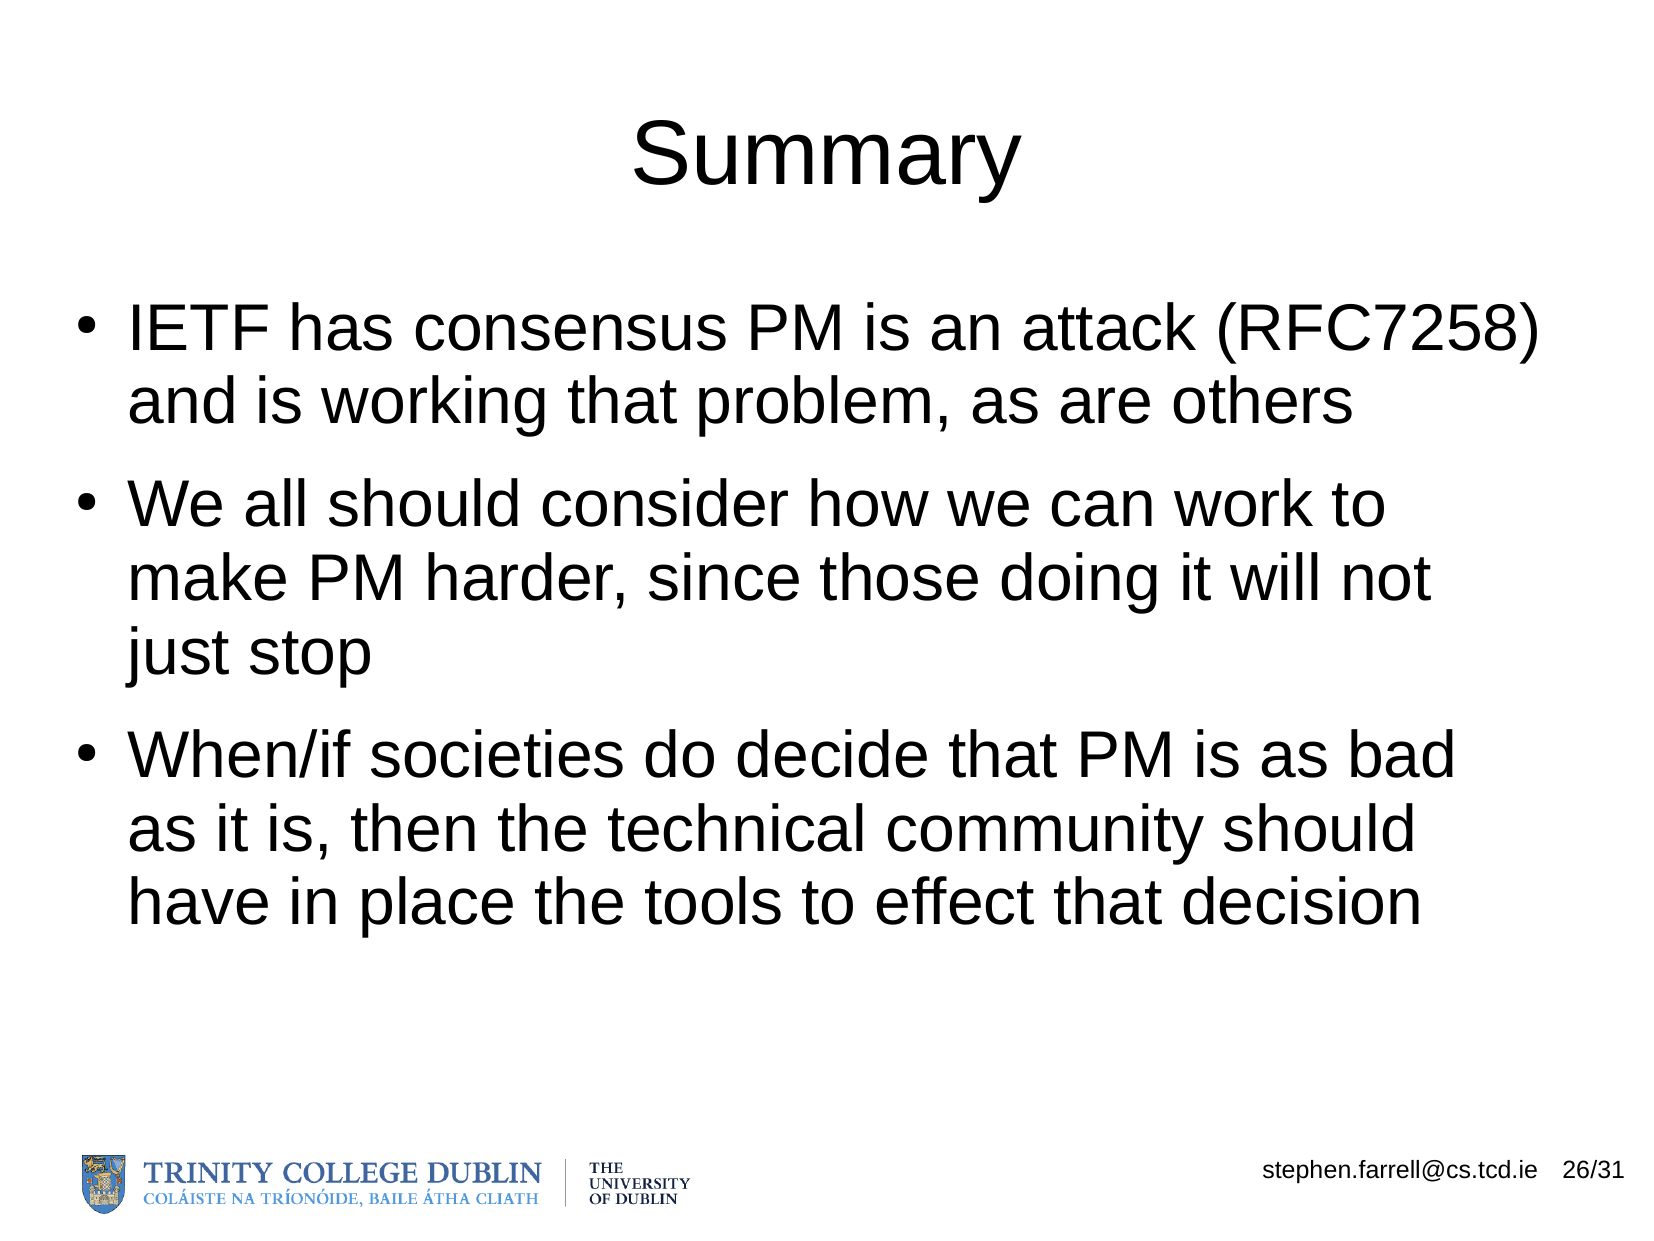

# Summary
IETF has consensus PM is an attack (RFC7258) and is working that problem, as are others
We all should consider how we can work to make PM harder, since those doing it will not just stop
When/if societies do decide that PM is as bad as it is, then the technical community should have in place the tools to effect that decision